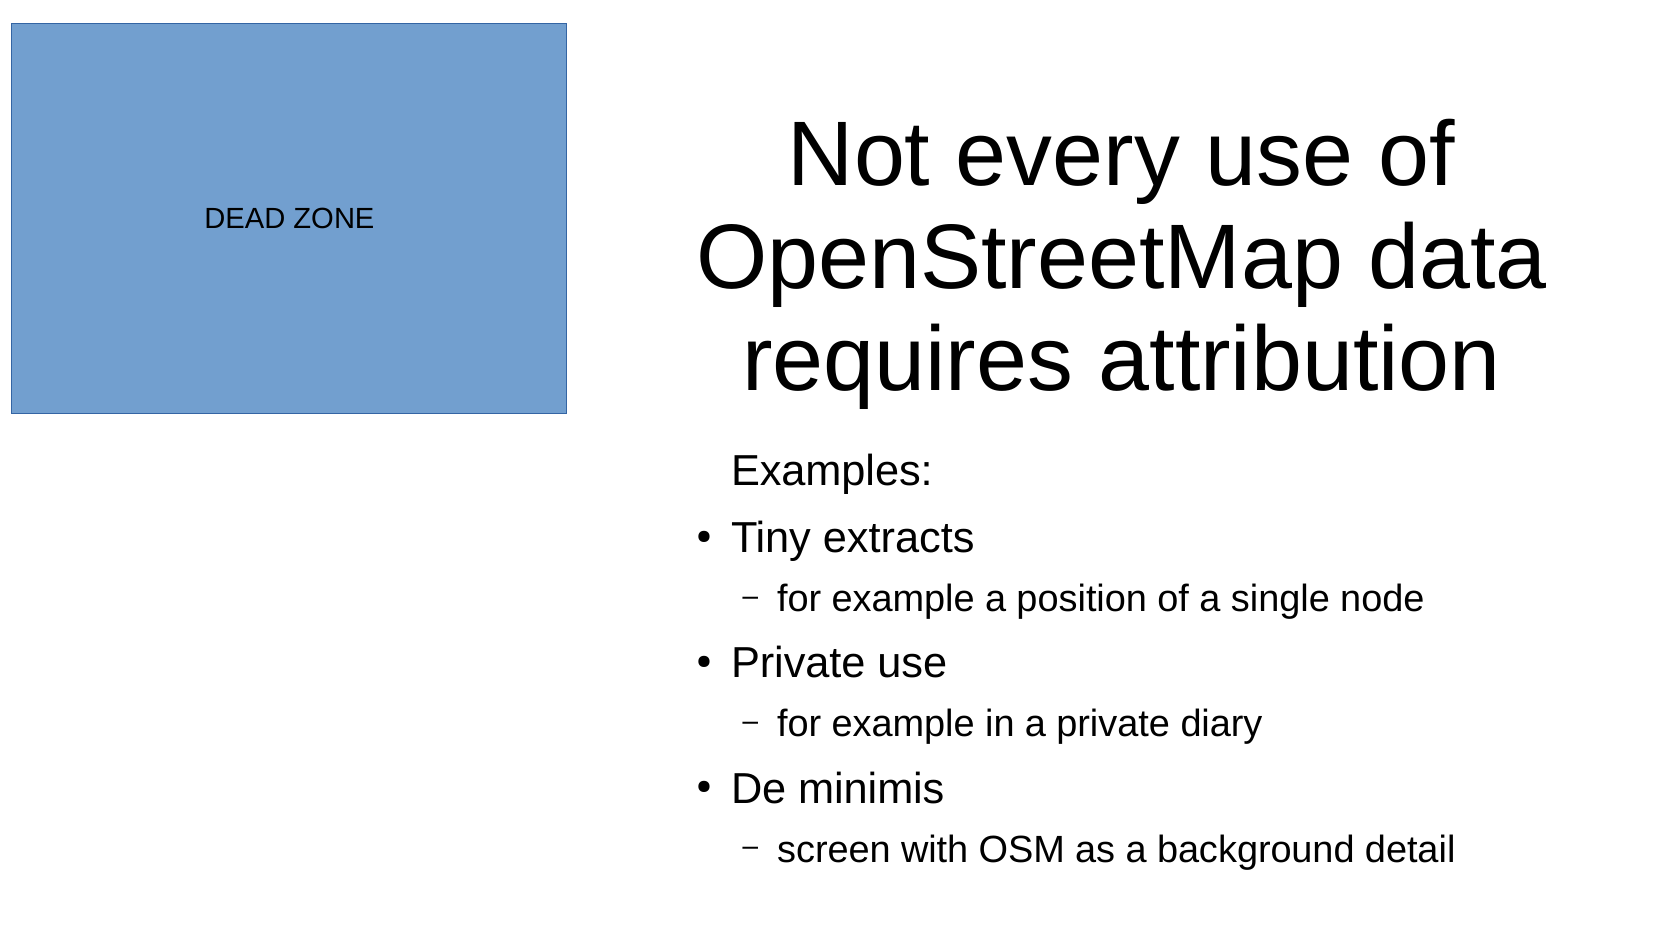

# Not every use of OpenStreetMap data requires attribution
Examples:
Tiny extracts
for example a position of a single node
Private use
for example in a private diary
De minimis
screen with OSM as a background detail